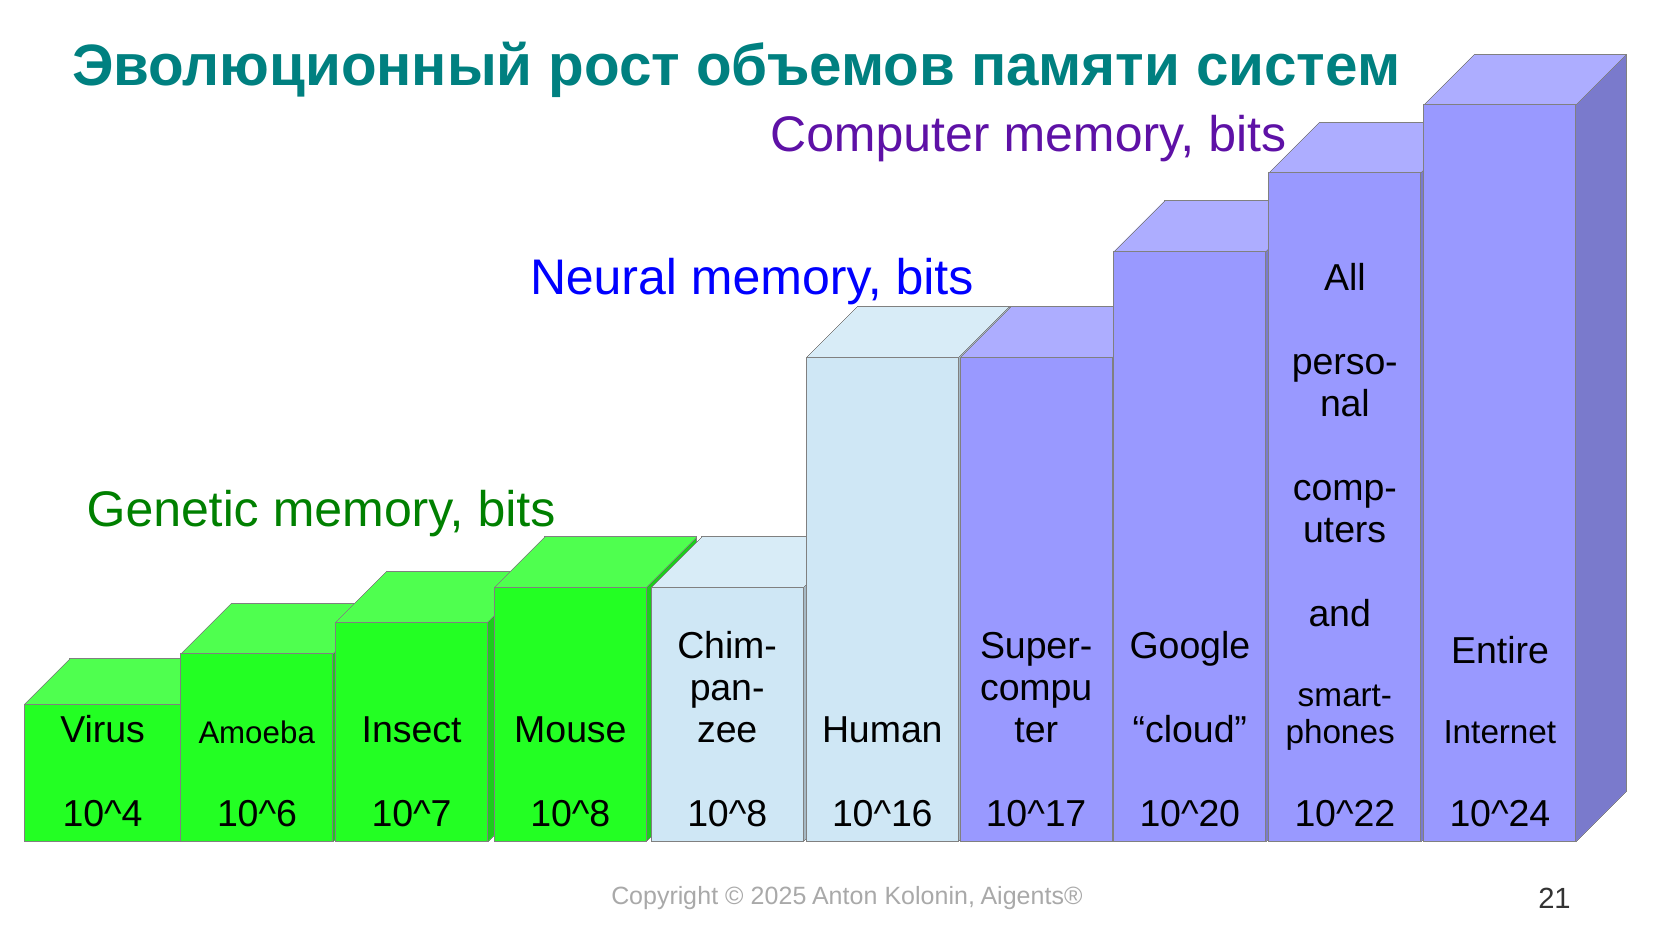

Эволюционный рост объемов памяти систем
Entire
Internet
10^24
Computer memory, bits
All
perso-
nal
comp-
uters
and
smart-
phones
10^22
Google
“cloud”
10^20
Neural memory, bits
Super-
computer
10^17
Human
10^16
Genetic memory, bits
Mouse
10^8
Chim-
pan-
zee
10^8
Insect
10^7
Amoeba
10^6
Virus
10^4
Copyright © 2025 Anton Kolonin, Aigents®
21